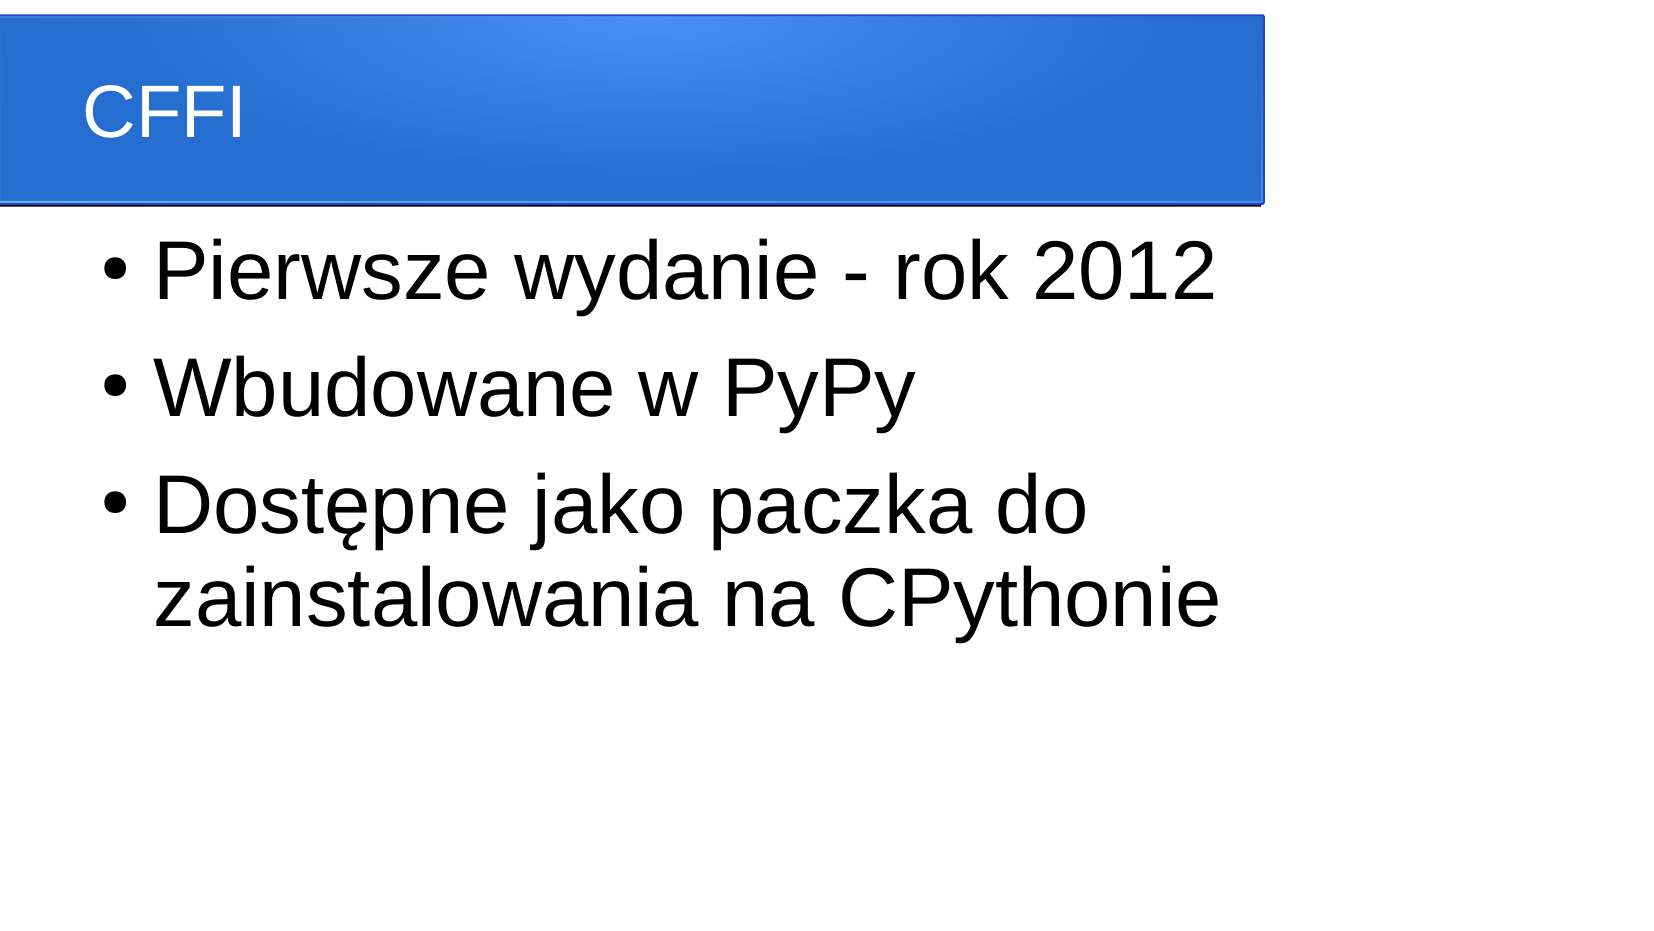

# CFFI
Pierwsze wydanie - rok 2012
Wbudowane w PyPy
Dostępne jako paczka do zainstalowania na CPythonie